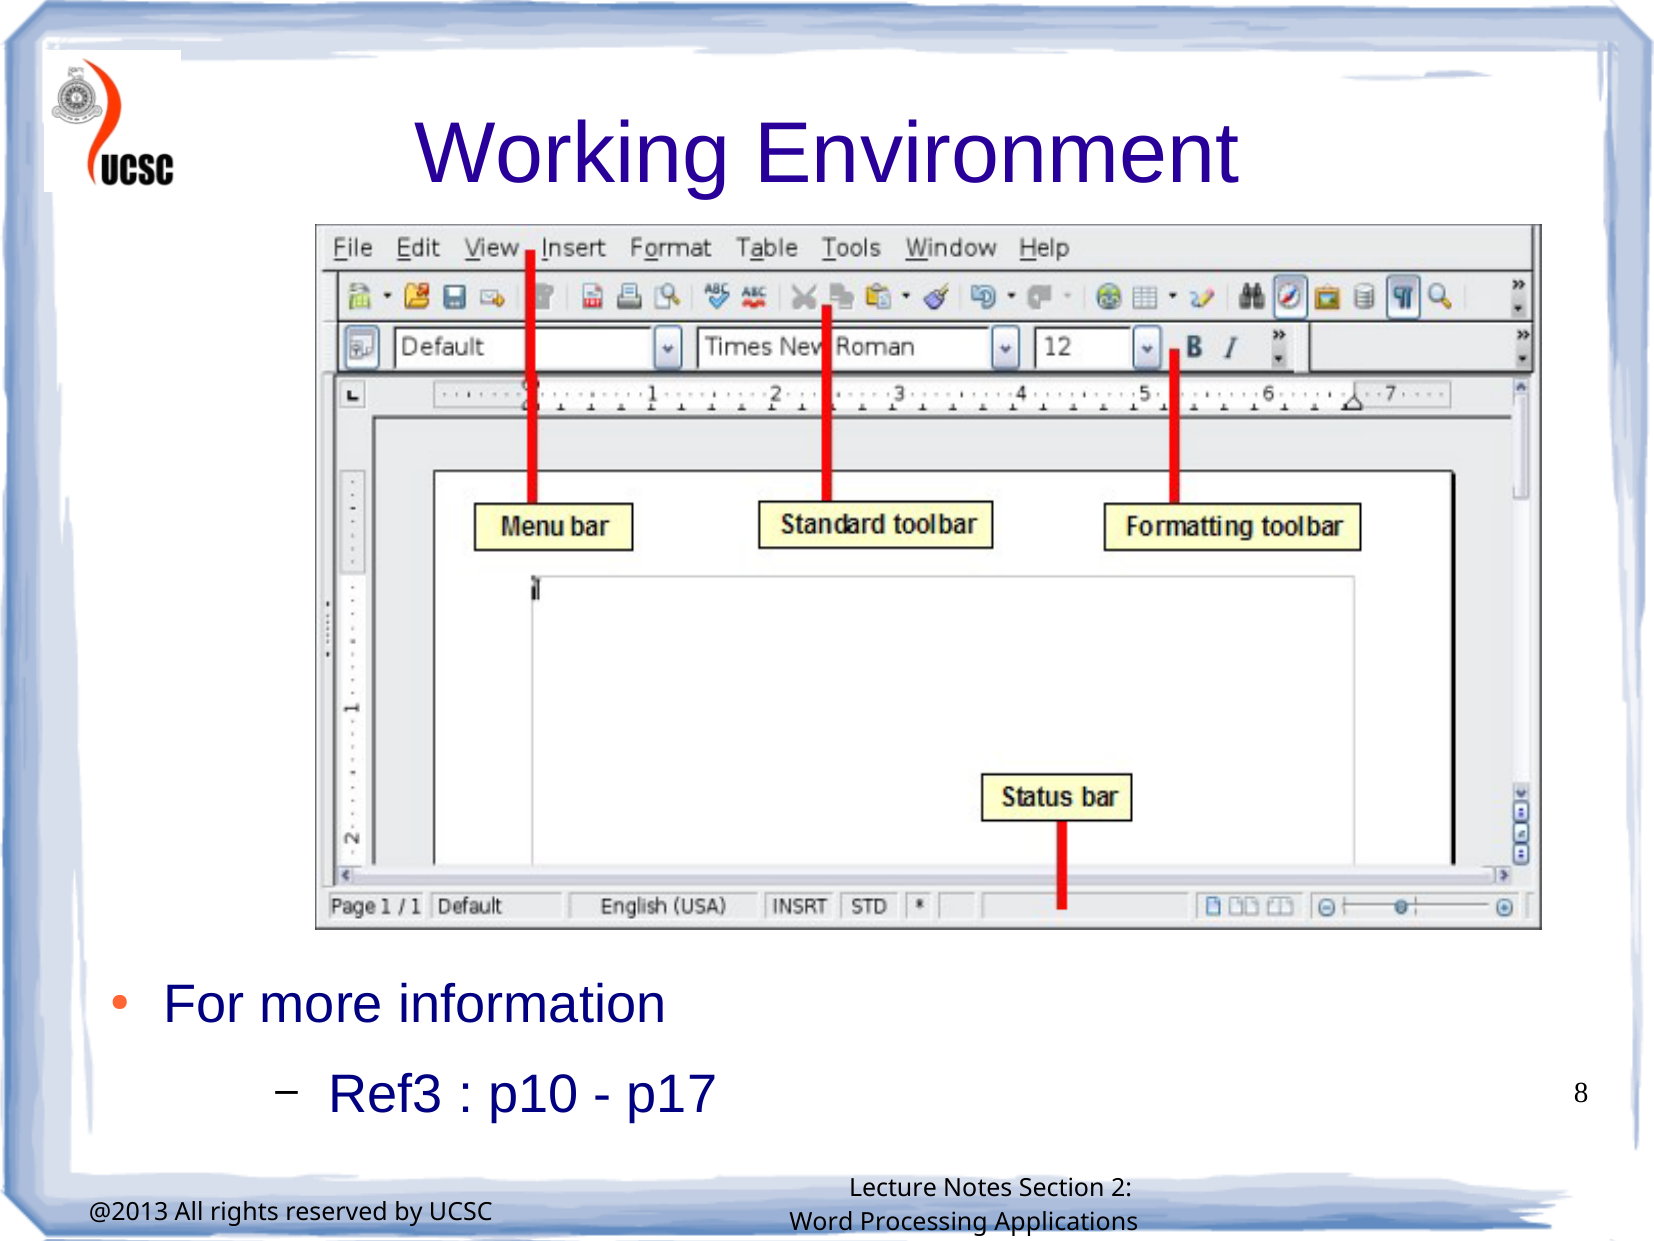

# Working Environment
For more information
Ref3 : p10 - p17
8